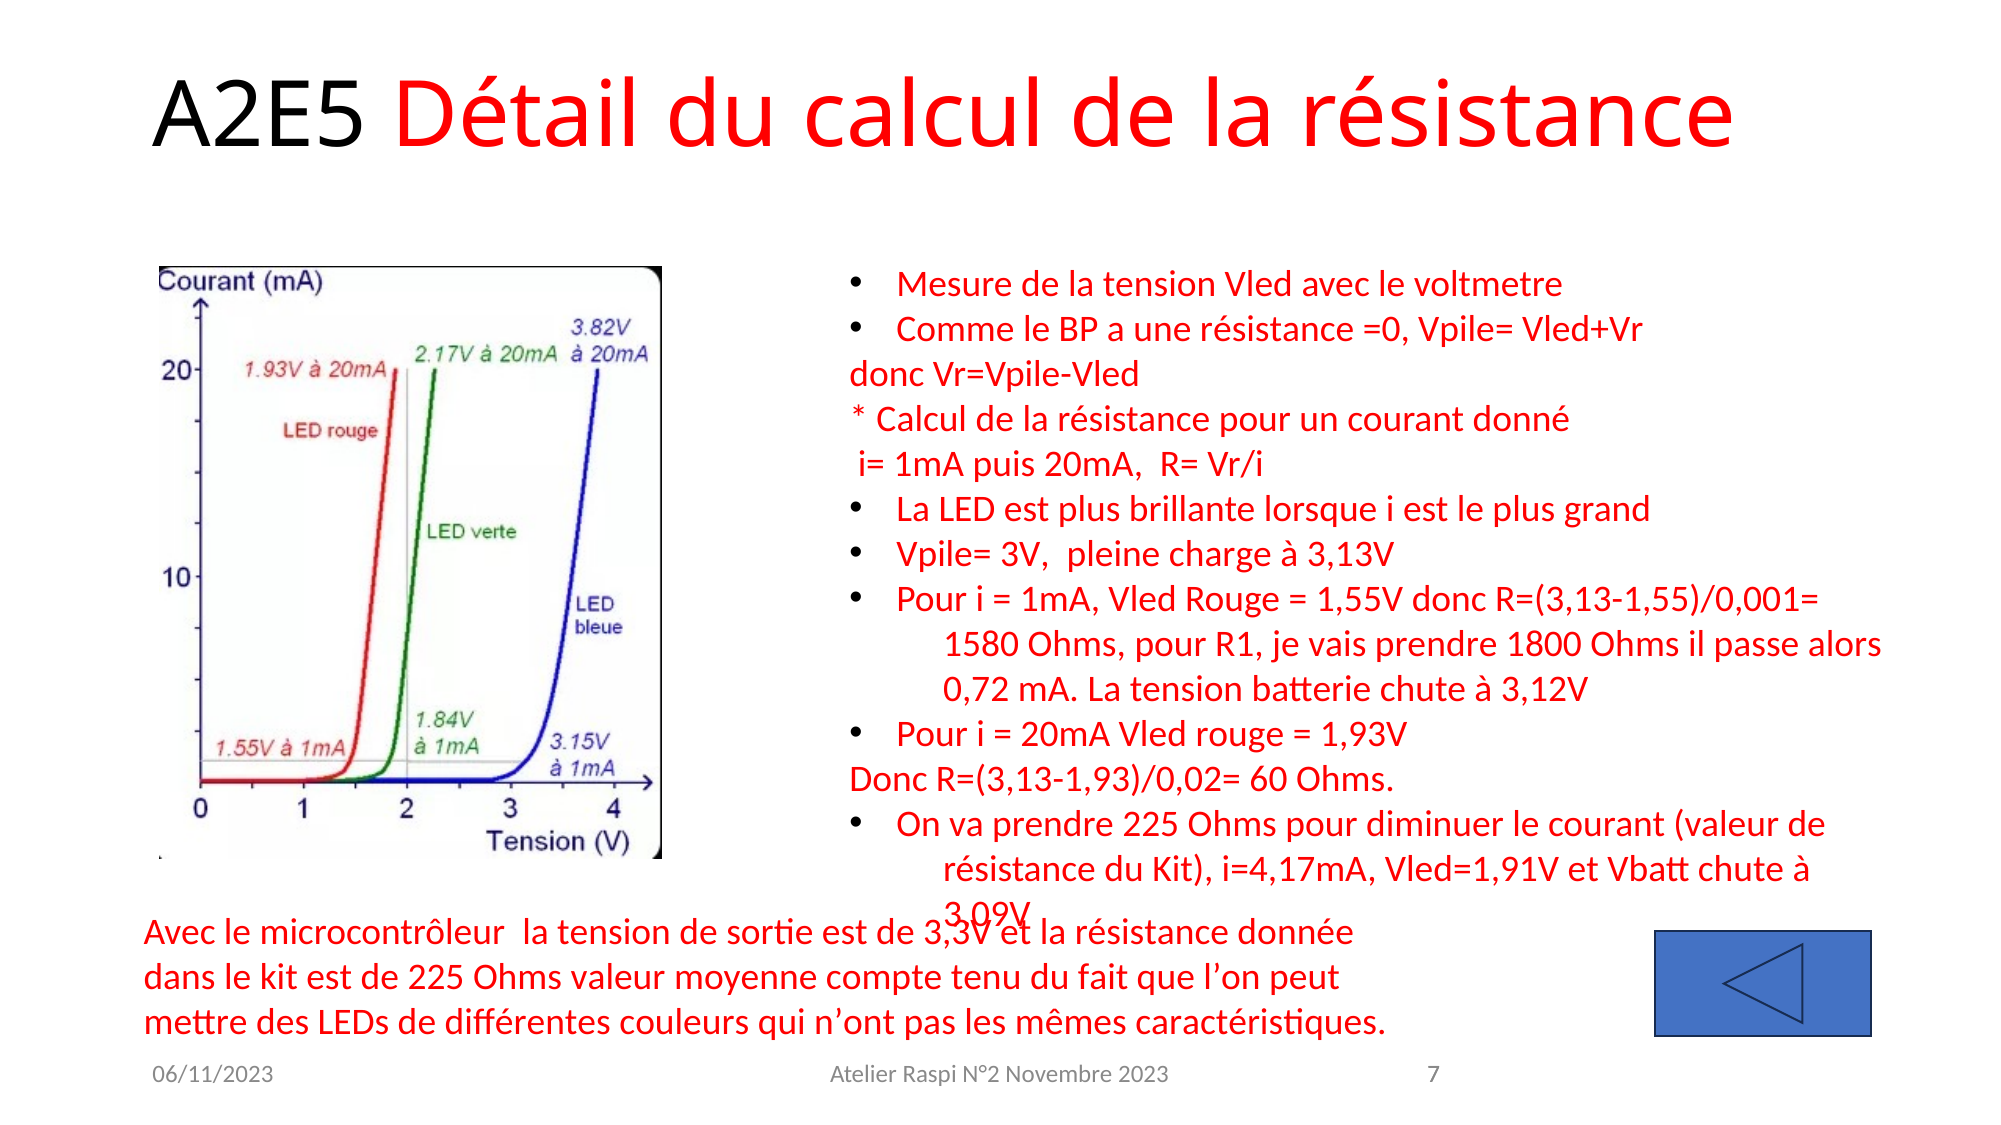

A2E5 Détail du calcul de la résistance
Mesure de la tension Vled avec le voltmetre
Comme le BP a une résistance =0, Vpile= Vled+Vr
donc Vr=Vpile-Vled
* Calcul de la résistance pour un courant donné
 i= 1mA puis 20mA, R= Vr/i
La LED est plus brillante lorsque i est le plus grand
Vpile= 3V, pleine charge à 3,13V
Pour i = 1mA, Vled Rouge = 1,55V donc R=(3,13-1,55)/0,001= 1580 Ohms, pour R1, je vais prendre 1800 Ohms il passe alors 0,72 mA. La tension batterie chute à 3,12V
Pour i = 20mA Vled rouge = 1,93V
Donc R=(3,13-1,93)/0,02= 60 Ohms.
On va prendre 225 Ohms pour diminuer le courant (valeur de résistance du Kit), i=4,17mA, Vled=1,91V et Vbatt chute à 3,09V
Avec le microcontrôleur la tension de sortie est de 3,3V et la résistance donnée dans le kit est de 225 Ohms valeur moyenne compte tenu du fait que l’on peut mettre des LEDs de différentes couleurs qui n’ont pas les mêmes caractéristiques.
06/11/2023
Atelier Raspi N°2 Novembre 2023
2
2